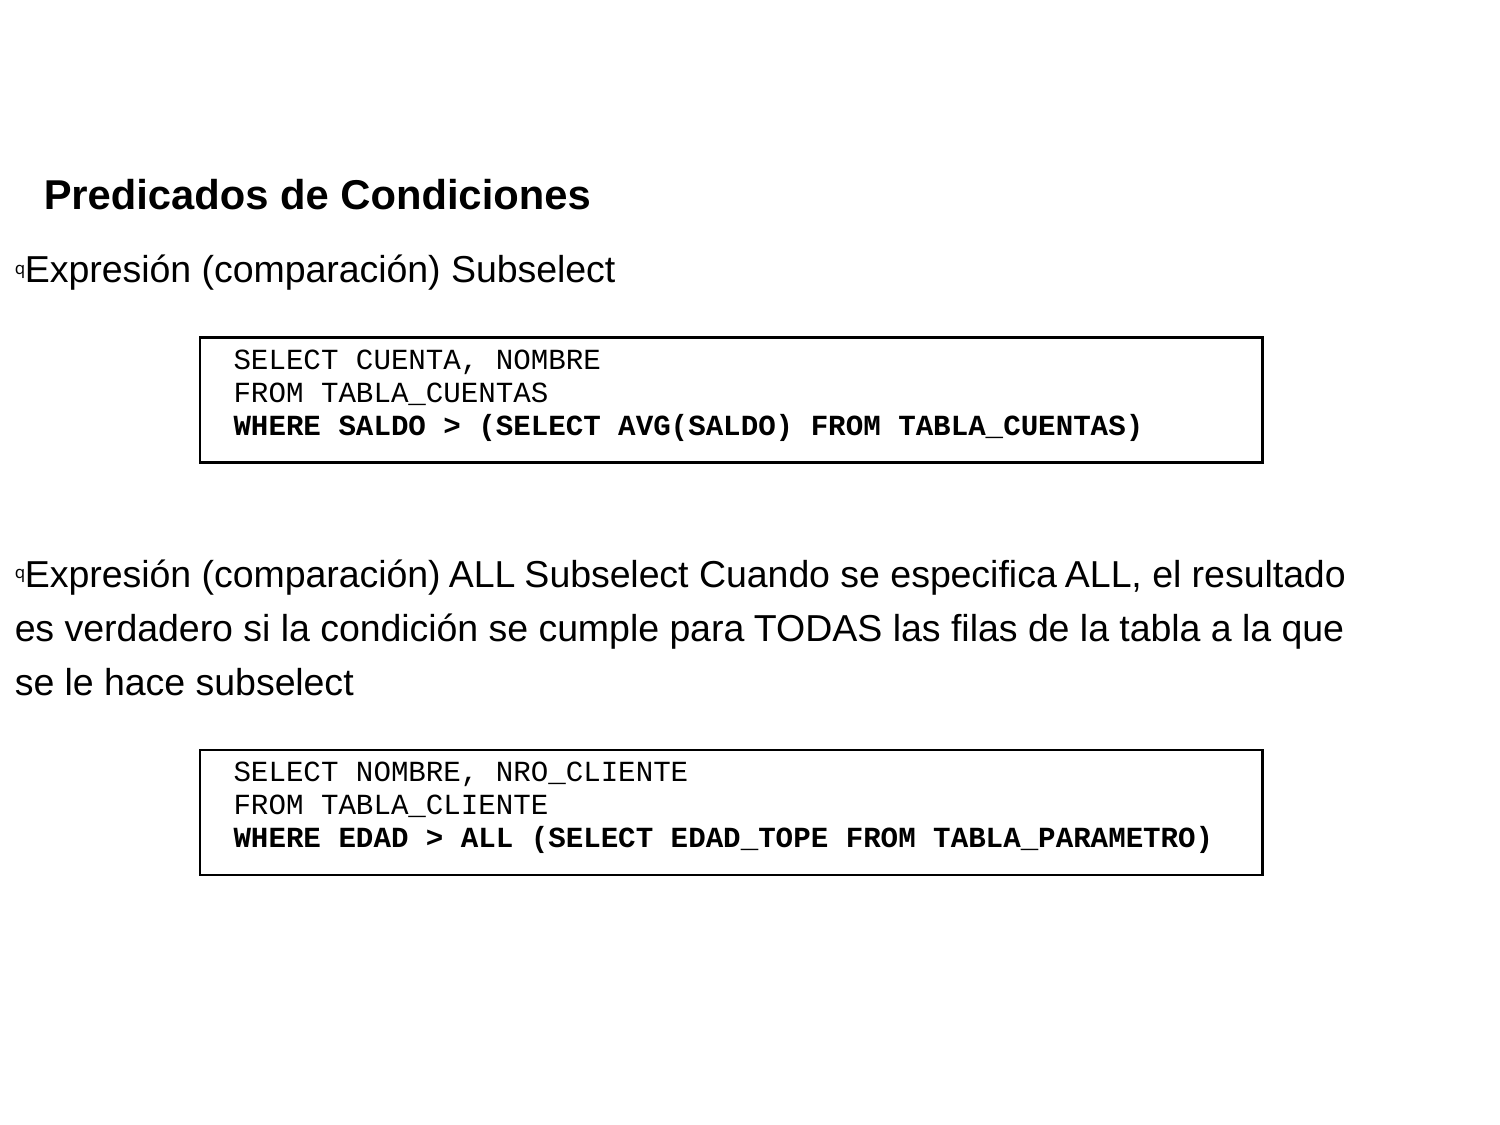

# Predicados de Condiciones
Expresión (comparación) Subselect
Expresión (comparación) ALL Subselect Cuando se especifica ALL, el resultado es verdadero si la condición se cumple para TODAS las filas de la tabla a la que se le hace subselect
SELECT CUENTA, NOMBRE
FROM TABLA_CUENTAS
WHERE SALDO > (SELECT AVG(SALDO) FROM TABLA_CUENTAS)
SELECT NOMBRE, NRO_CLIENTE
FROM TABLA_CLIENTE
WHERE EDAD > ALL (SELECT EDAD_TOPE FROM TABLA_PARAMETRO)